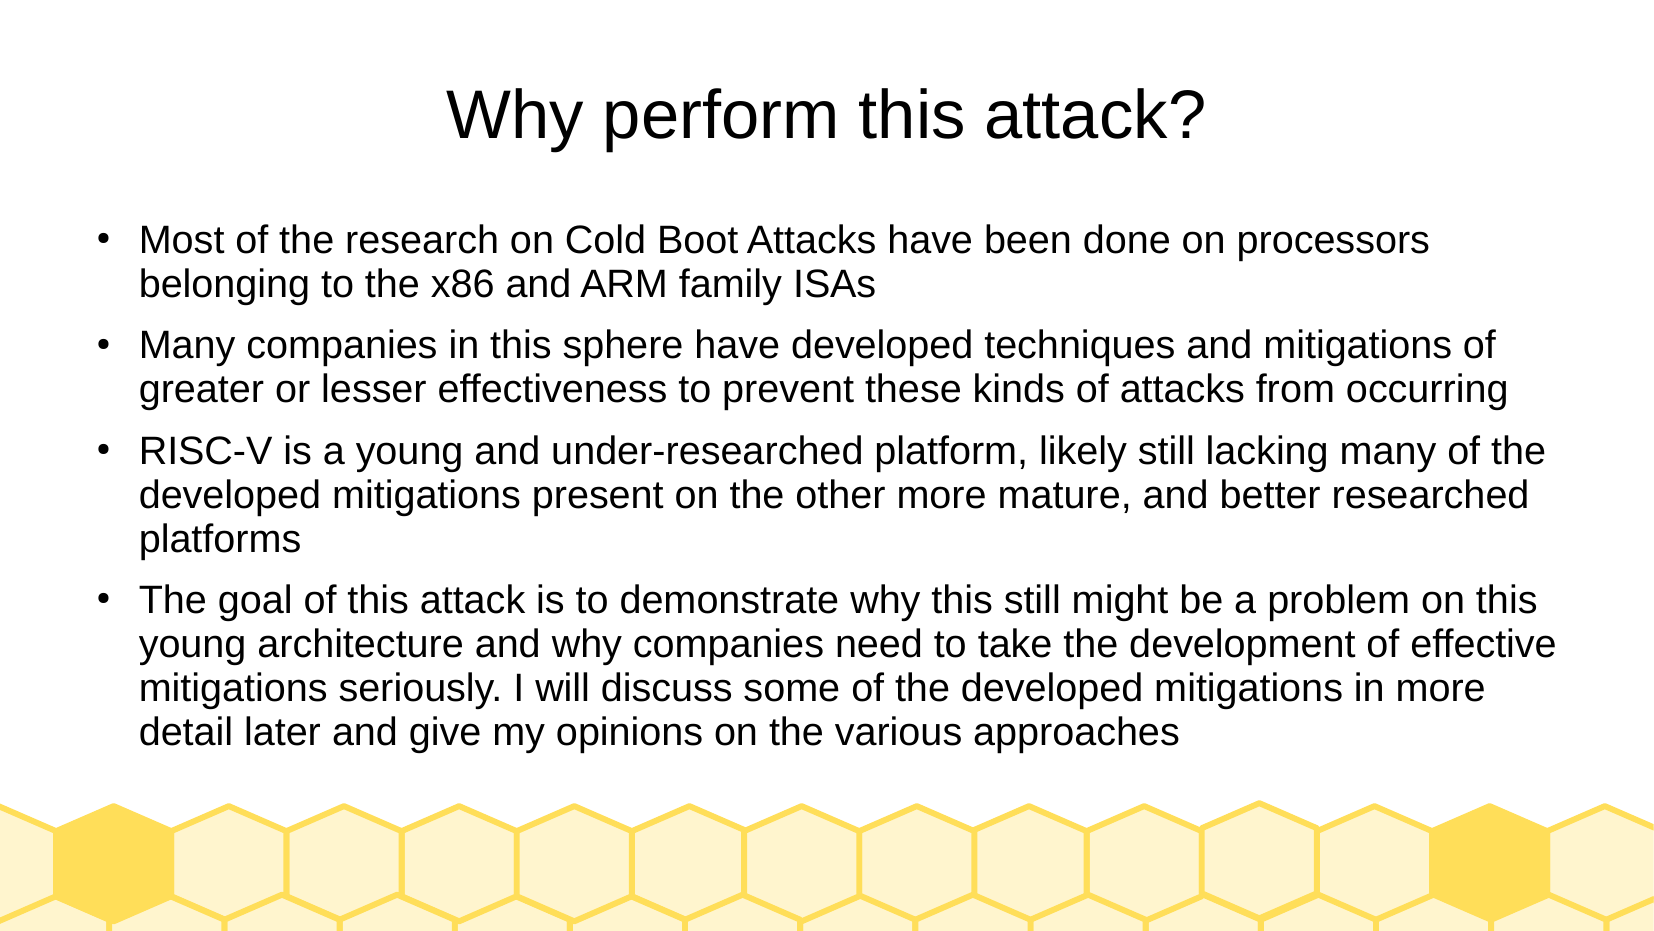

# Why perform this attack?
Most of the research on Cold Boot Attacks have been done on processors belonging to the x86 and ARM family ISAs
Many companies in this sphere have developed techniques and mitigations of greater or lesser effectiveness to prevent these kinds of attacks from occurring
RISC-V is a young and under-researched platform, likely still lacking many of the developed mitigations present on the other more mature, and better researched platforms
The goal of this attack is to demonstrate why this still might be a problem on this young architecture and why companies need to take the development of effective mitigations seriously. I will discuss some of the developed mitigations in more detail later and give my opinions on the various approaches